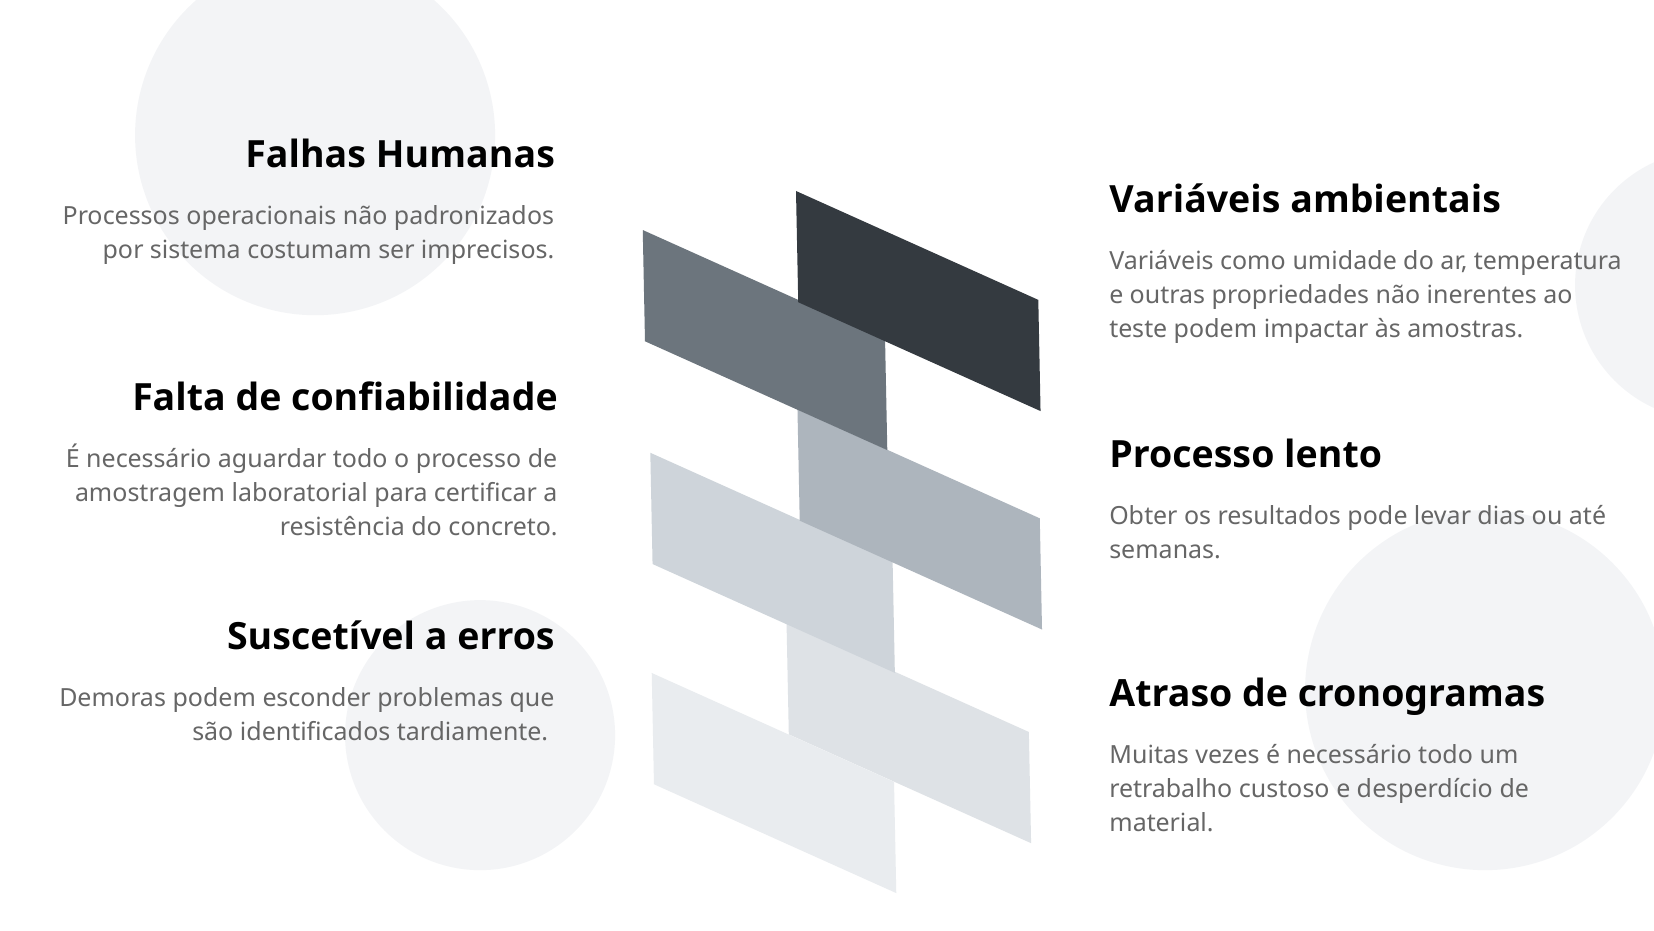

Falhas Humanas
Variáveis ambientais
Processos operacionais não padronizados por sistema costumam ser imprecisos.
Variáveis como umidade do ar, temperatura e outras propriedades não inerentes ao teste podem impactar às amostras.
Falta de confiabilidade
Processo lento
É necessário aguardar todo o processo de amostragem laboratorial para certificar a resistência do concreto.
Obter os resultados pode levar dias ou até semanas.
Suscetível a erros
Atraso de cronogramas
Demoras podem esconder problemas que são identificados tardiamente.
Muitas vezes é necessário todo um retrabalho custoso e desperdício de material.